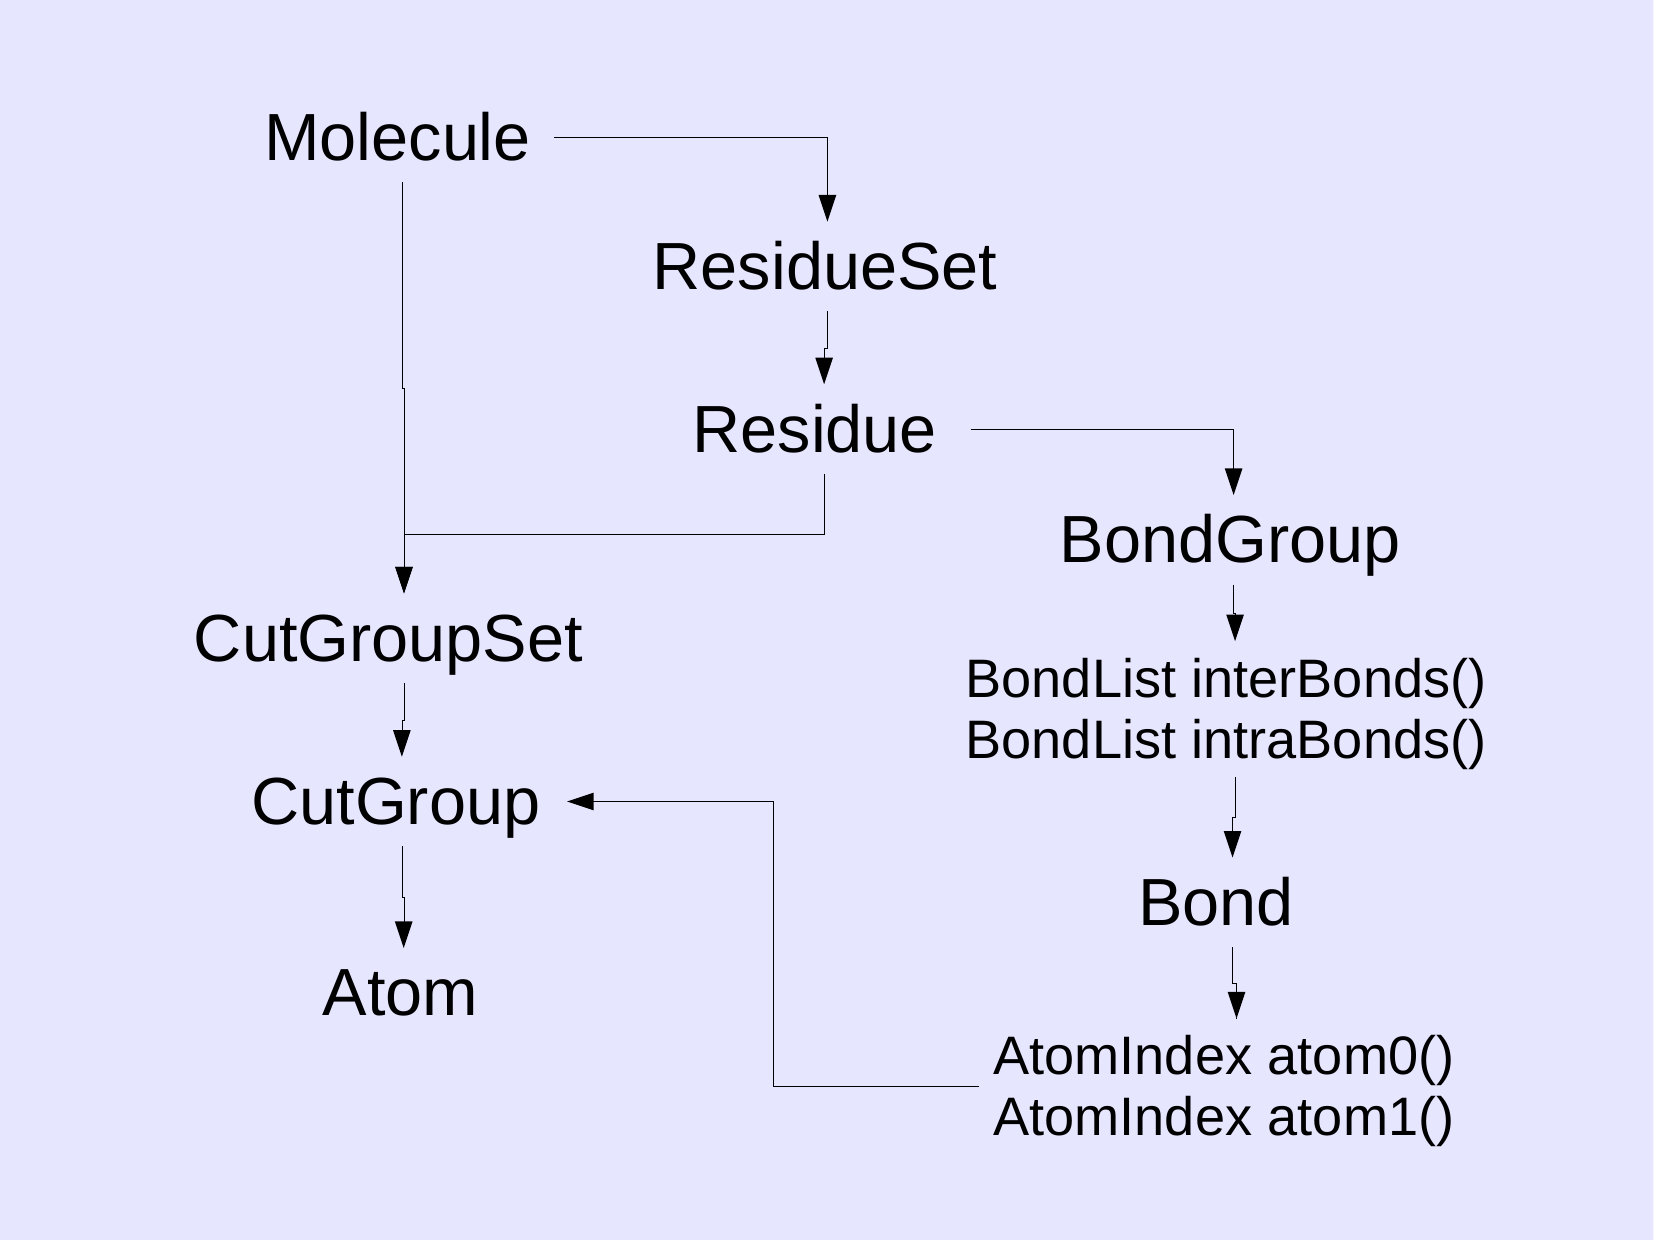

Molecule
ResidueSet
Residue
BondGroup
CutGroupSet
BondList interBonds()
BondList intraBonds()
CutGroup
Bond
Atom
AtomIndex atom0()
AtomIndex atom1()